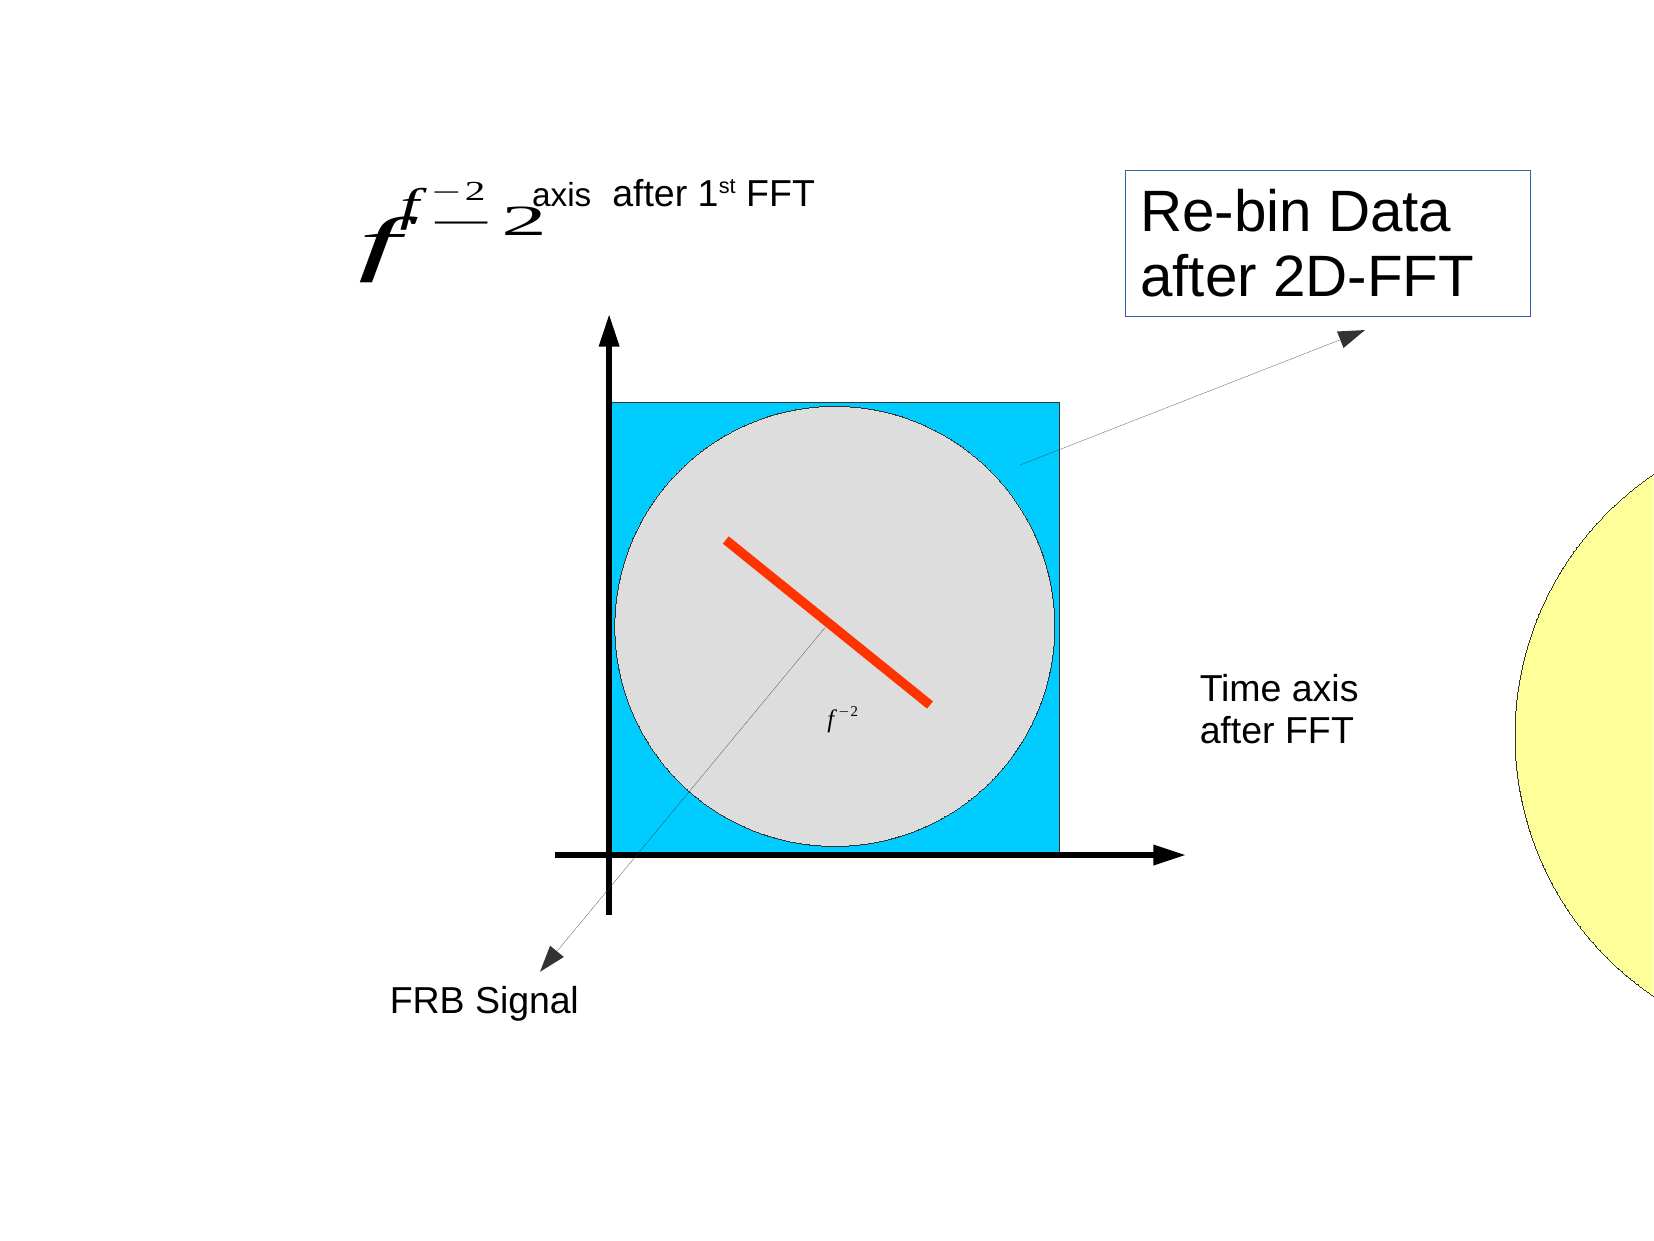

axis after 1st FFT
Re-bin Data after 2D-FFT
Time axis after FFT
FRB Signal